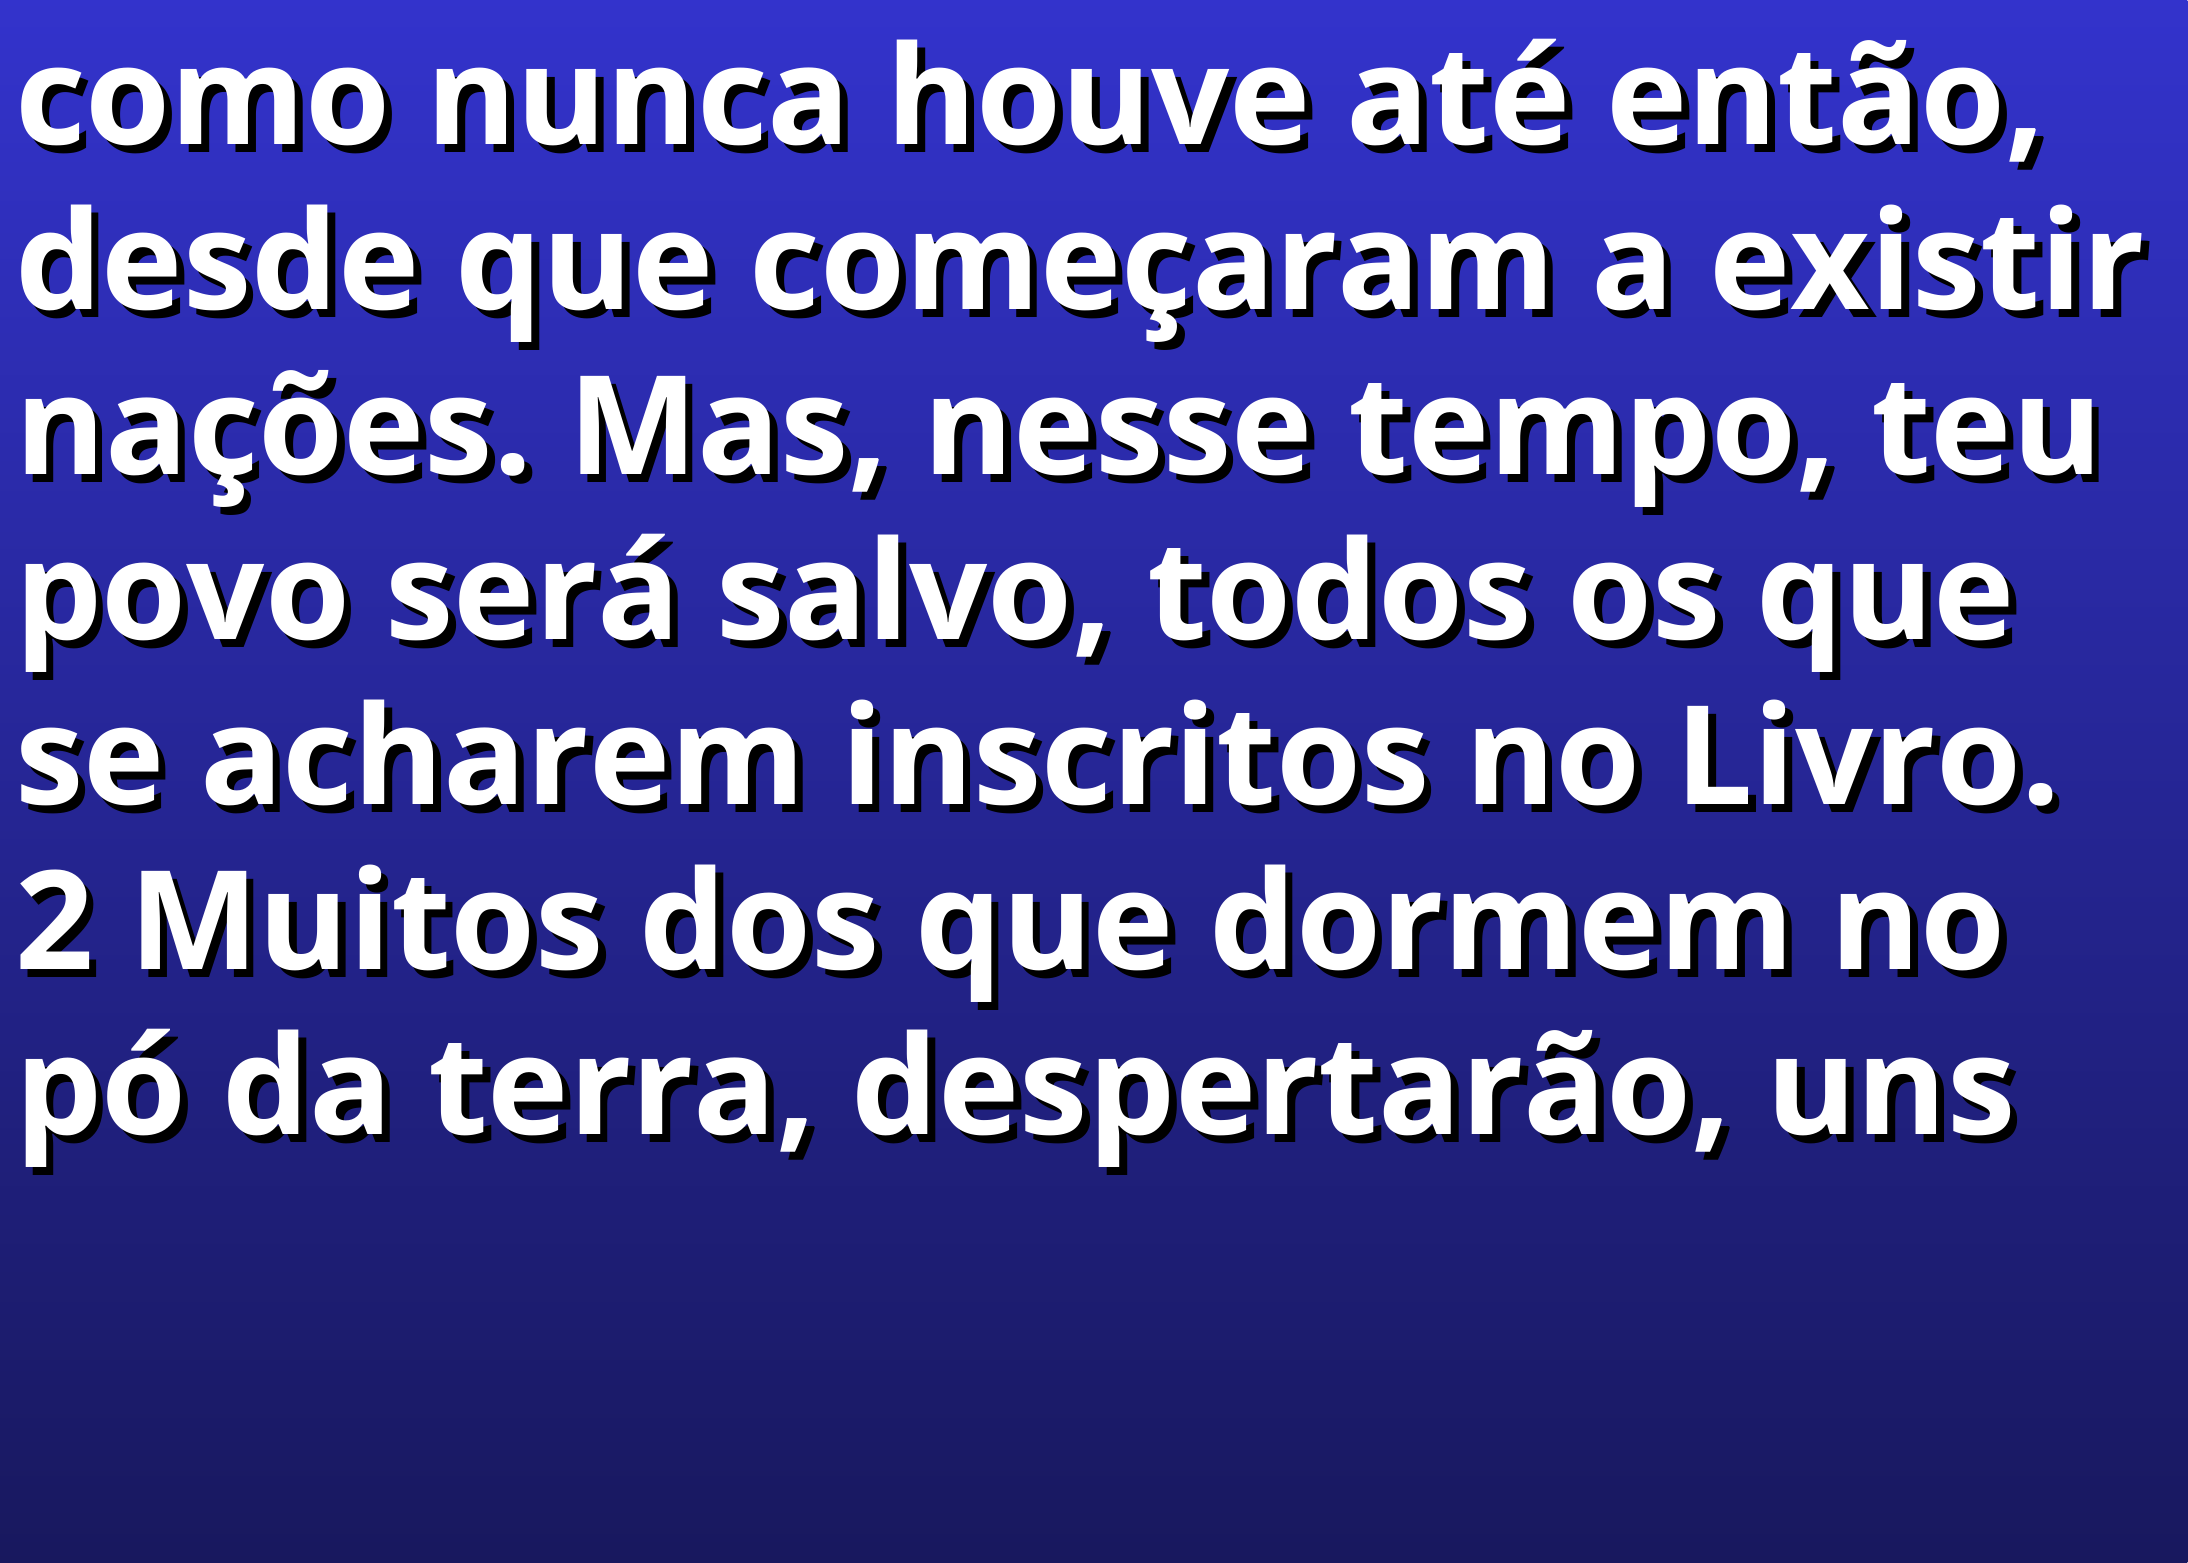

como nunca houve até então, desde que começaram a existir nações. Mas, nesse tempo, teu povo será salvo, todos os que se acharem inscritos no Livro. 2 Muitos dos que dormem no pó da terra, despertarão, uns